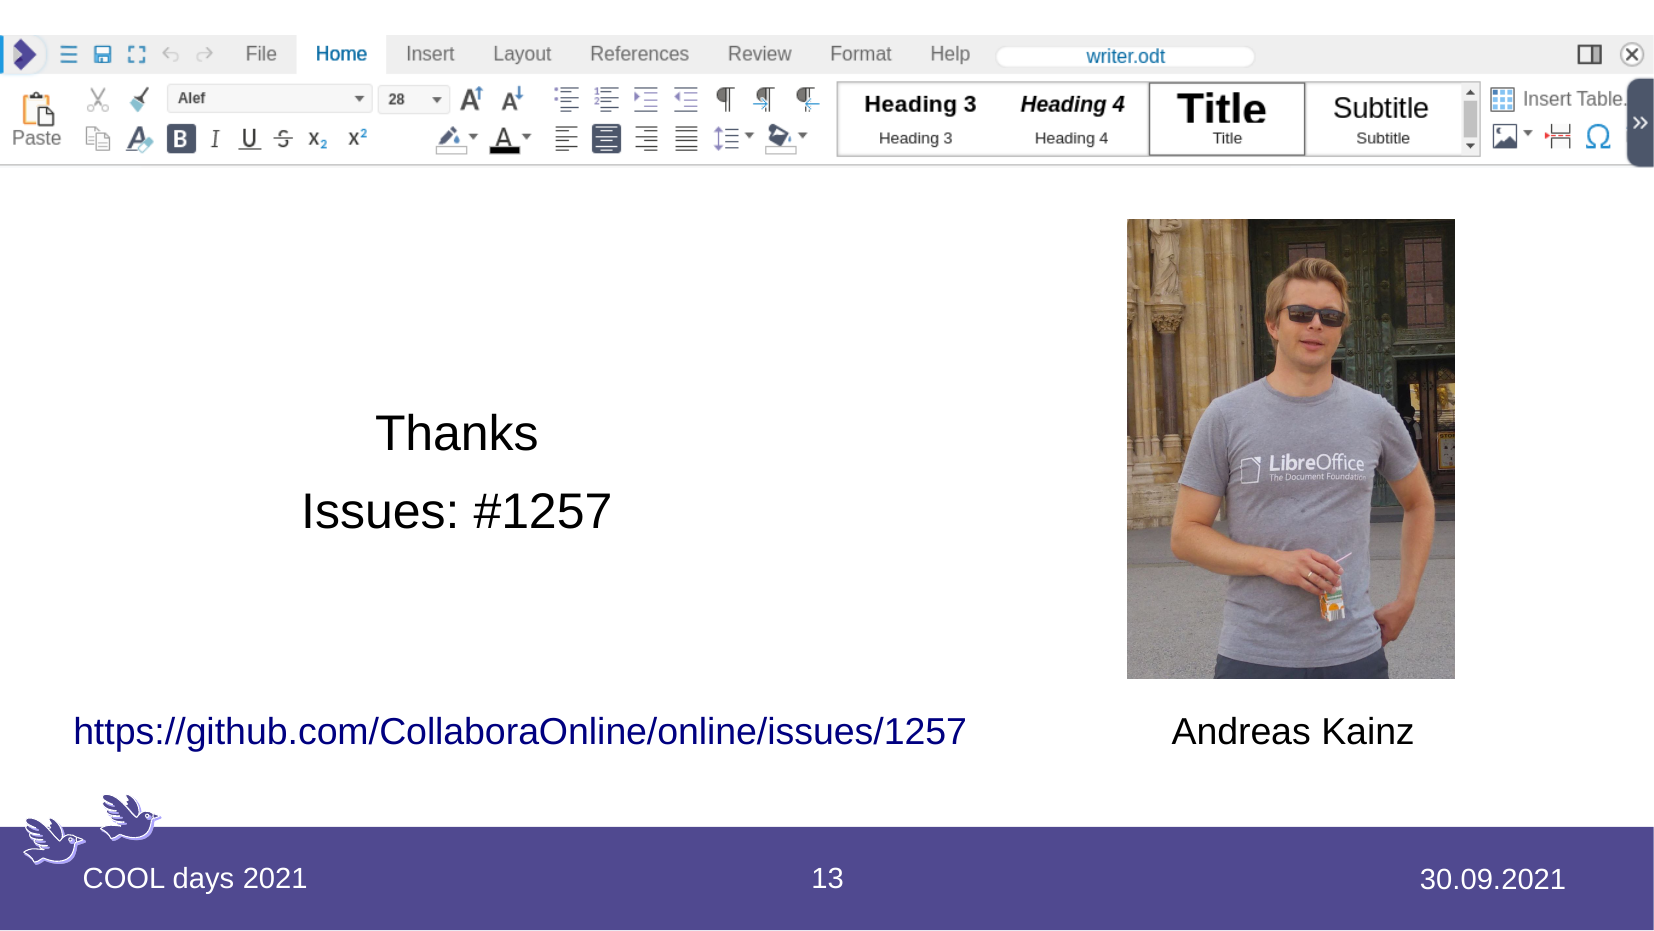

# Thanks
Issues: #1257
https://github.com/CollaboraOnline/online/issues/1257
Andreas Kainz